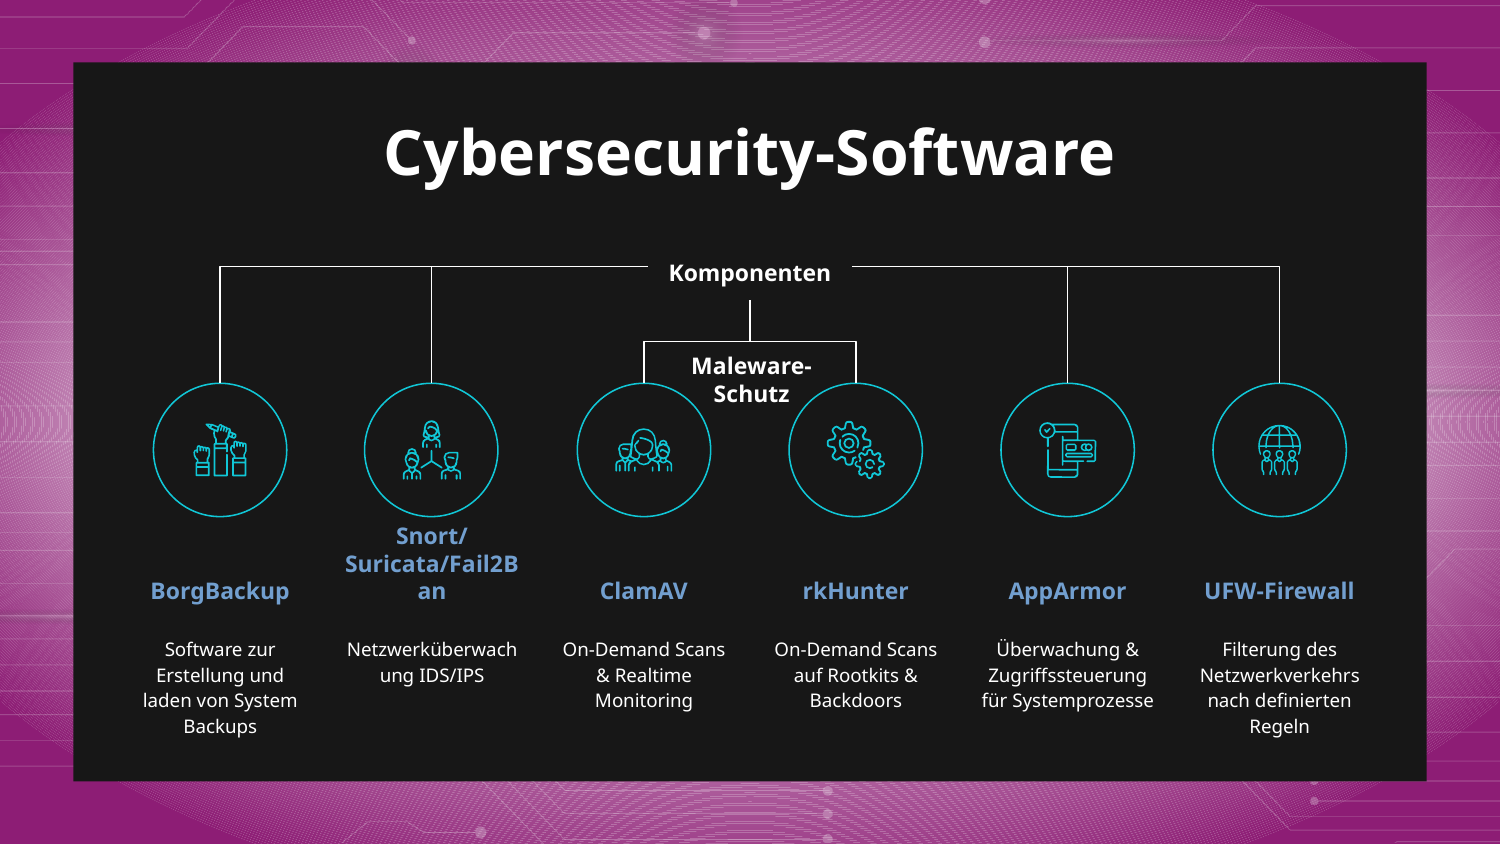

# Cybersecurity-Software
Komponenten
Maleware-Schutz
BorgBackup
Software zur Erstellung und laden von System Backups
Snort/ Suricata/Fail2Ban
Netzwerküberwachung IDS/IPS
ClamAV
On-Demand Scans & Realtime Monitoring
rkHunter
On-Demand Scans auf Rootkits & Backdoors
AppArmor
Überwachung & Zugriffssteuerung für Systemprozesse
UFW-Firewall
Filterung des Netzwerkverkehrs nach definierten Regeln